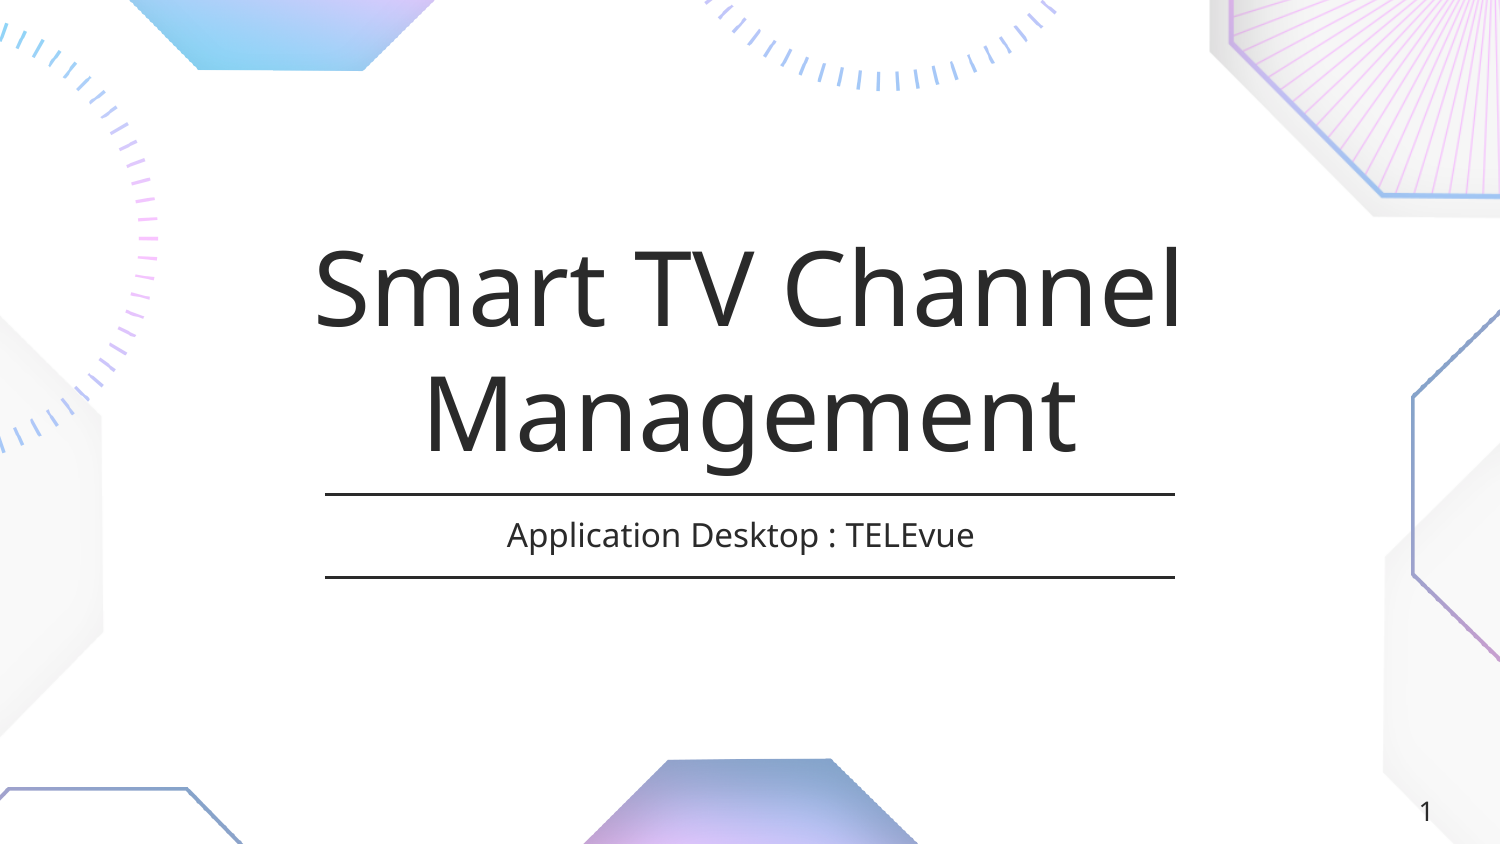

# Smart TV Channel Management
Application Desktop : TELEvue